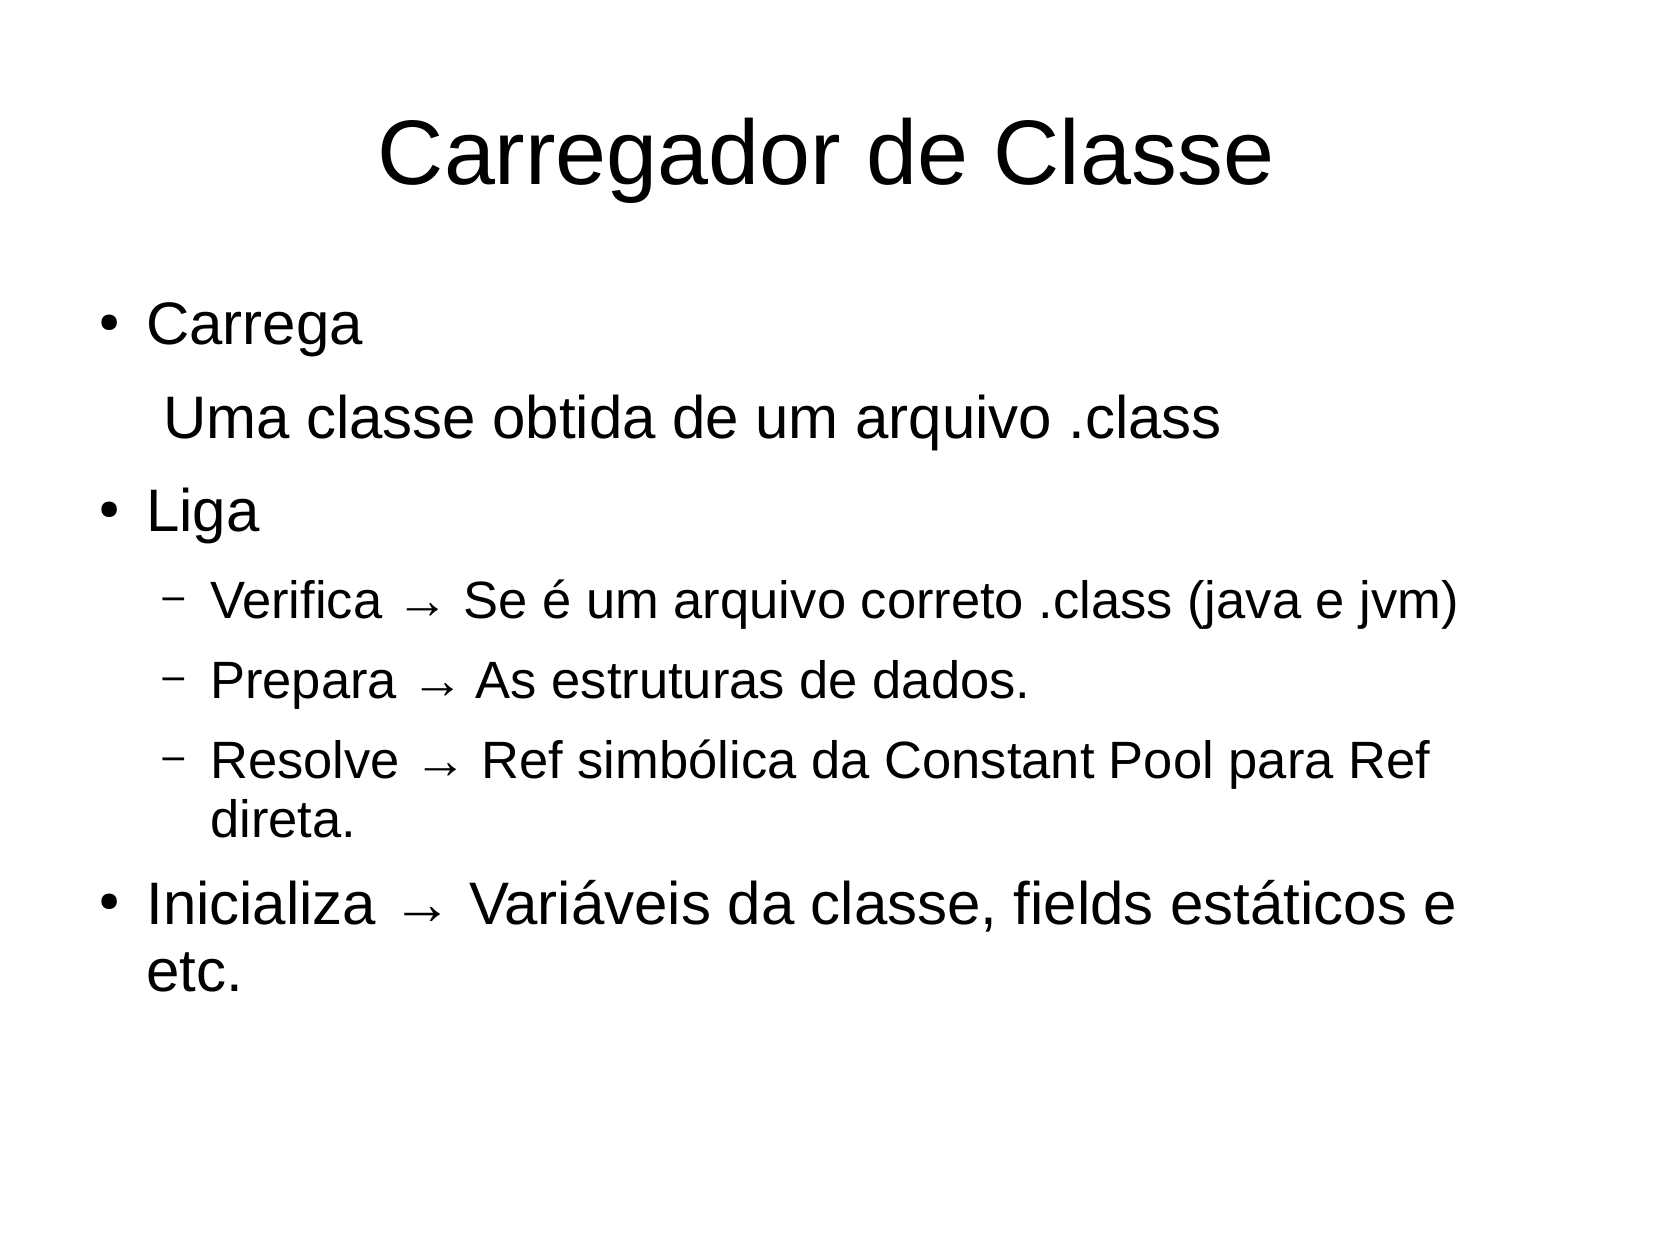

# Carregador de Classe
Carrega
 Uma classe obtida de um arquivo .class
Liga
Verifica → Se é um arquivo correto .class (java e jvm)
Prepara → As estruturas de dados.
Resolve → Ref simbólica da Constant Pool para Ref direta.
Inicializa → Variáveis da classe, fields estáticos e etc.